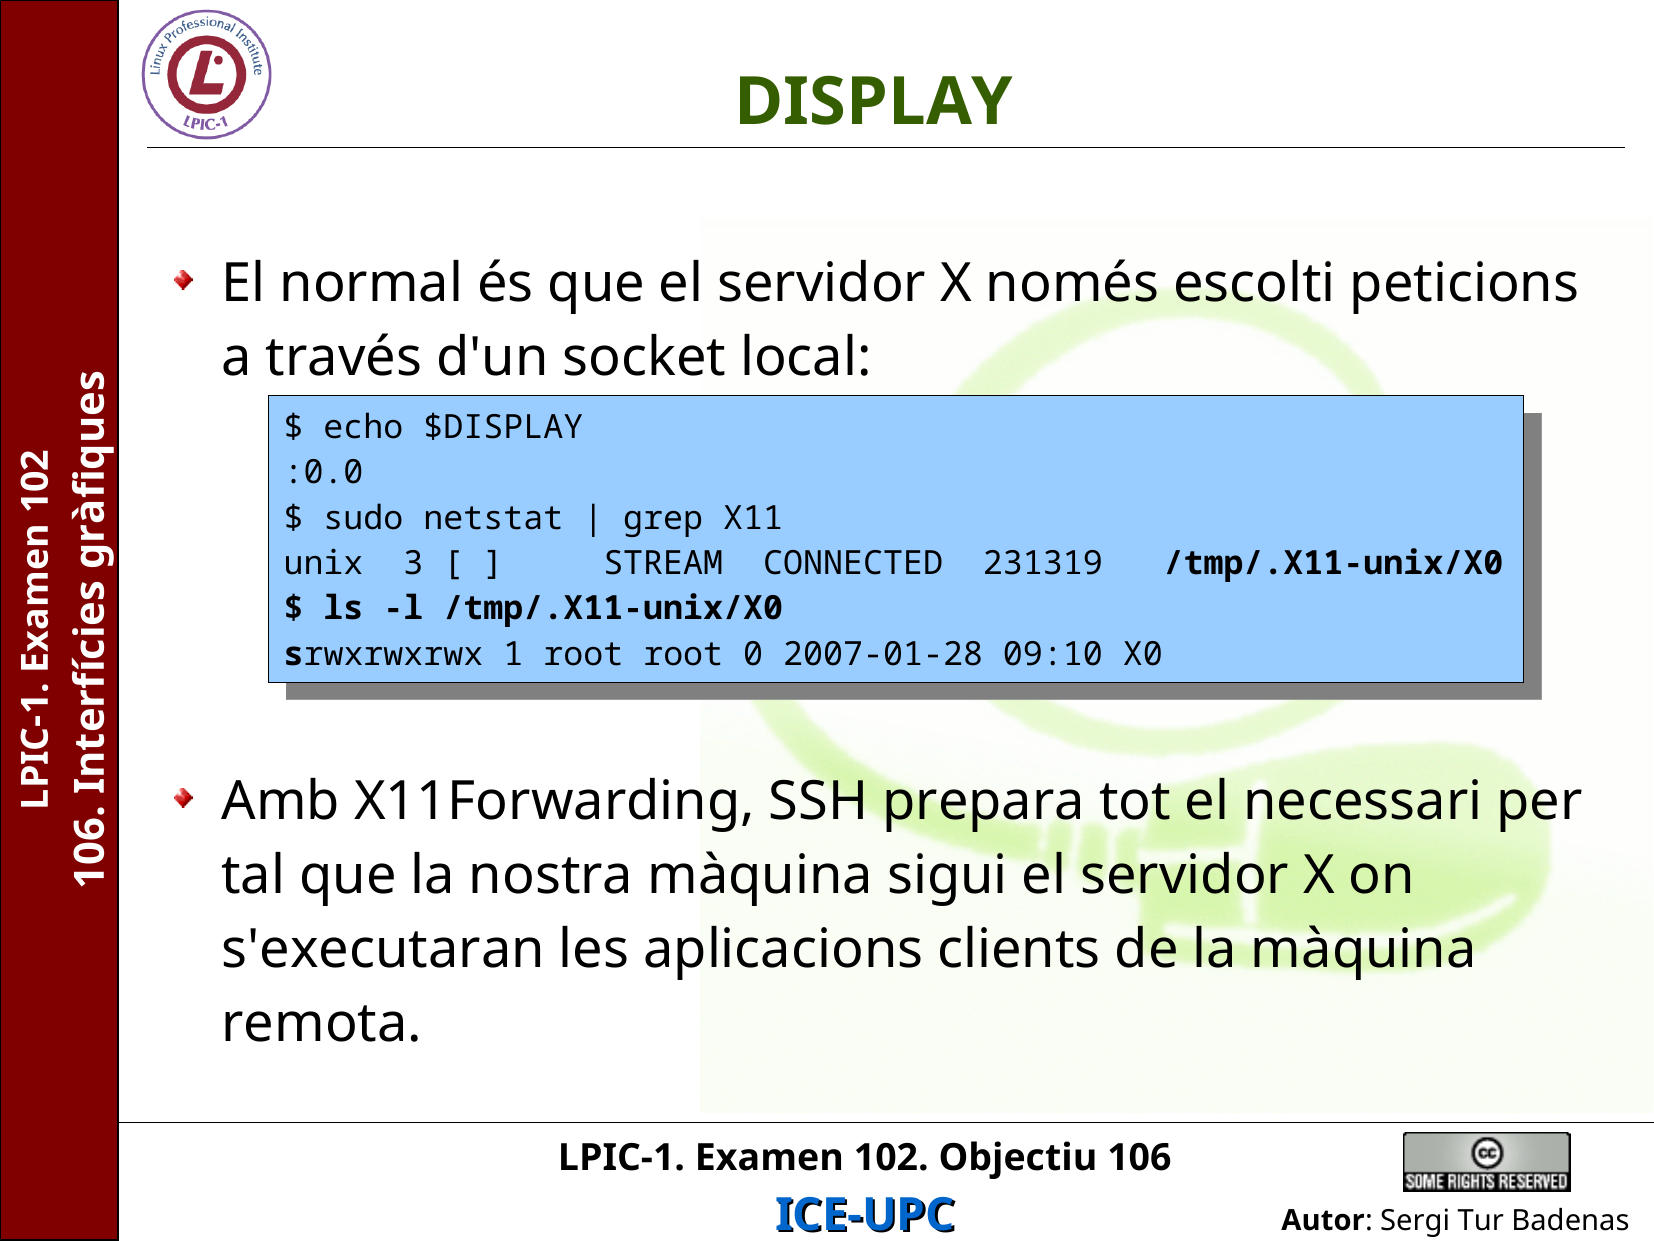

# DISPLAY
El normal és que el servidor X només escolti peticions a través d'un socket local:
Amb X11Forwarding, SSH prepara tot el necessari per tal que la nostra màquina sigui el servidor X on s'executaran les aplicacions clients de la màquina remota.
$ echo $DISPLAY
:0.0
$ sudo netstat | grep X11
unix 3 [ ] STREAM CONNECTED 231319 /tmp/.X11-unix/X0
$ ls -l /tmp/.X11-unix/X0
srwxrwxrwx 1 root root 0 2007-01-28 09:10 X0